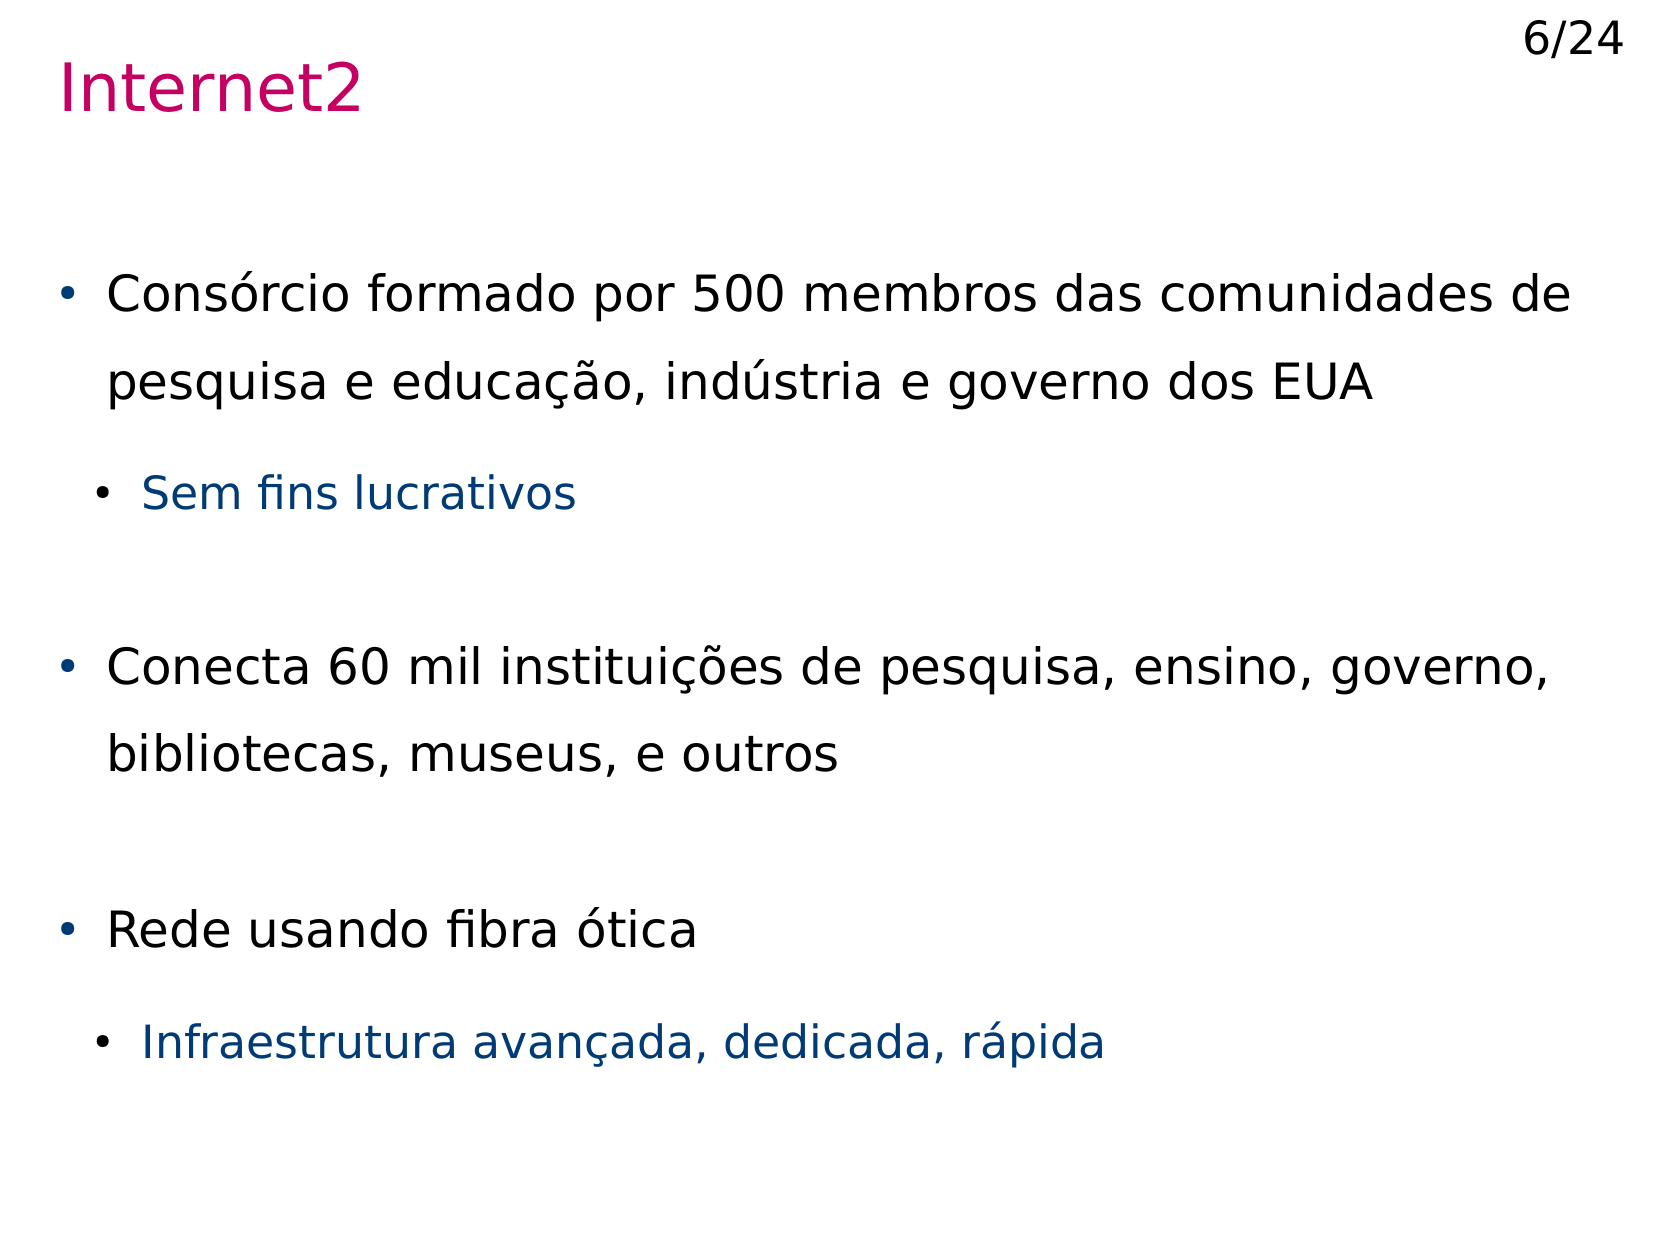

6
# Internet2
Consórcio formado por 500 membros das comunidades de pesquisa e educação, indústria e governo dos EUA
Sem fins lucrativos
Conecta 60 mil instituições de pesquisa, ensino, governo, bibliotecas, museus, e outros
Rede usando fibra ótica
Infraestrutura avançada, dedicada, rápida